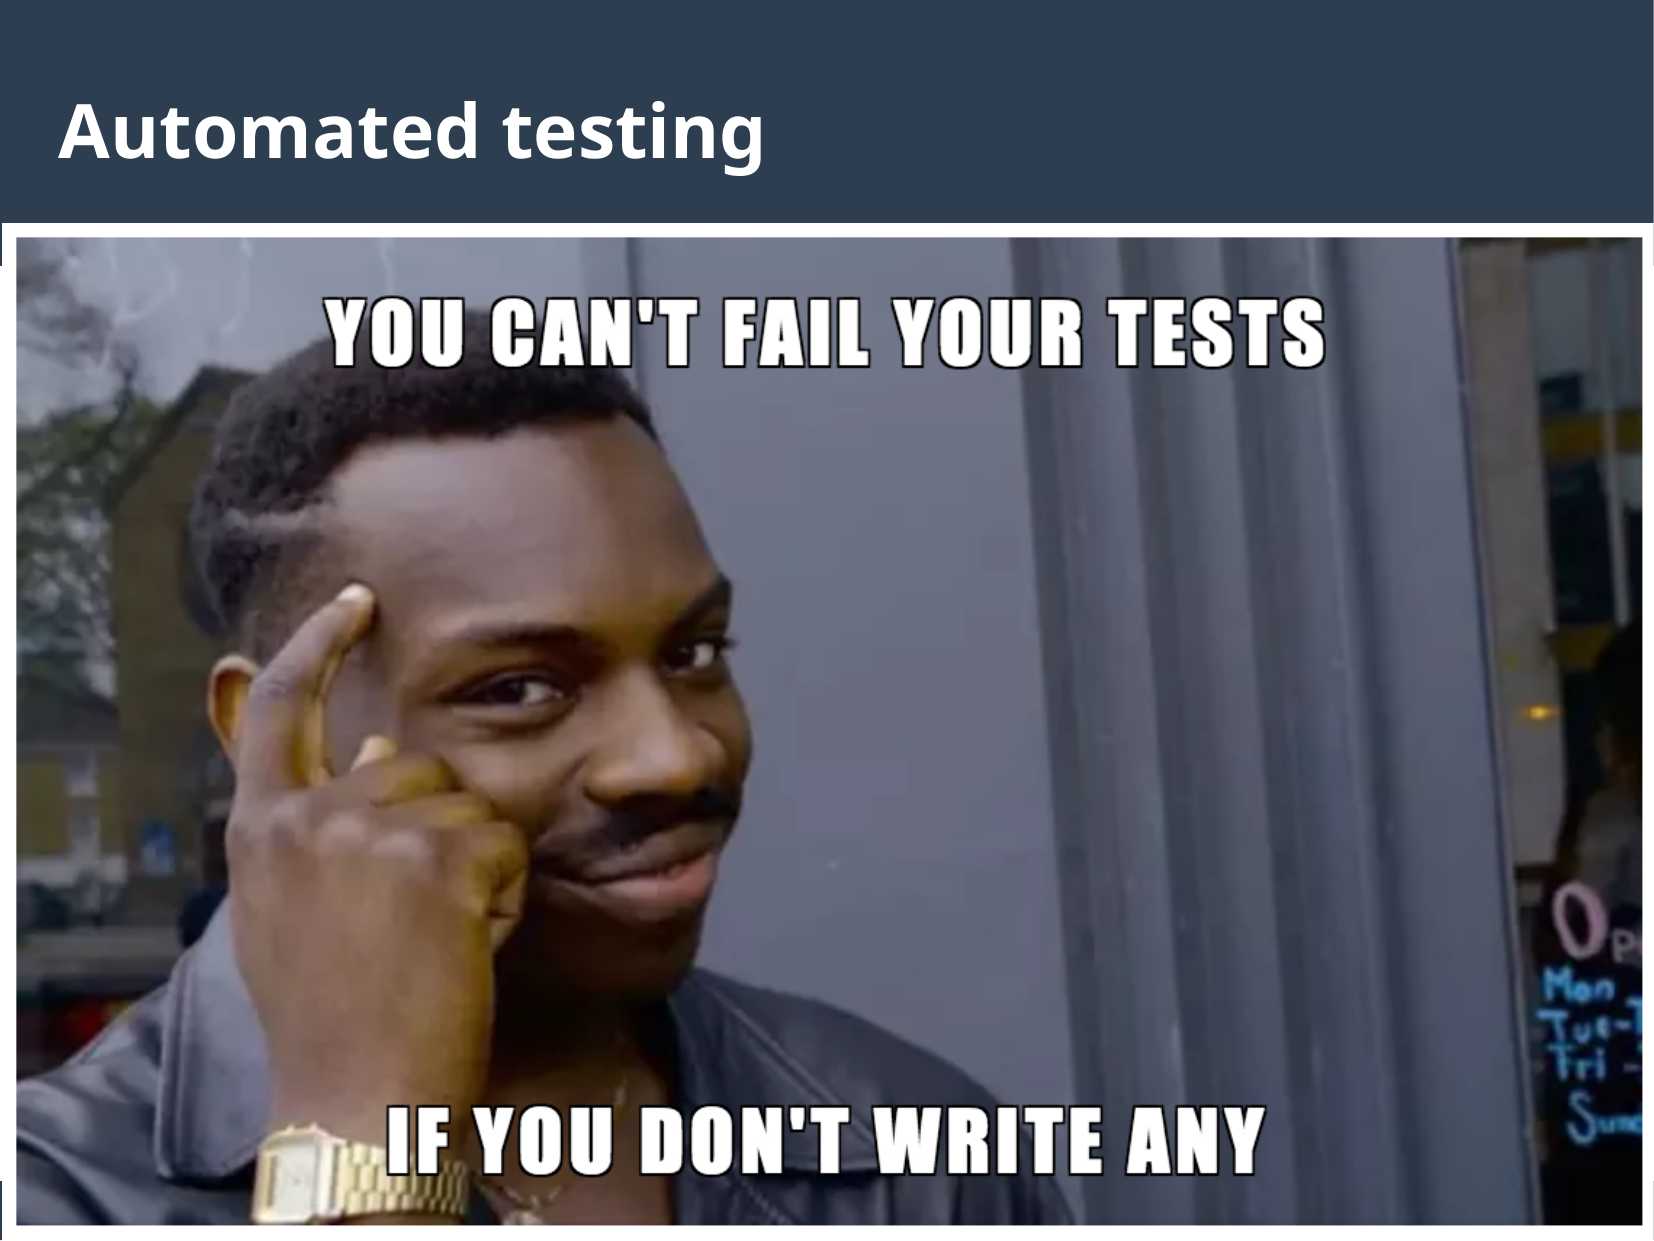

# Automated testing
H2 database
User, Issue, Reply and their relationship
Persistent database